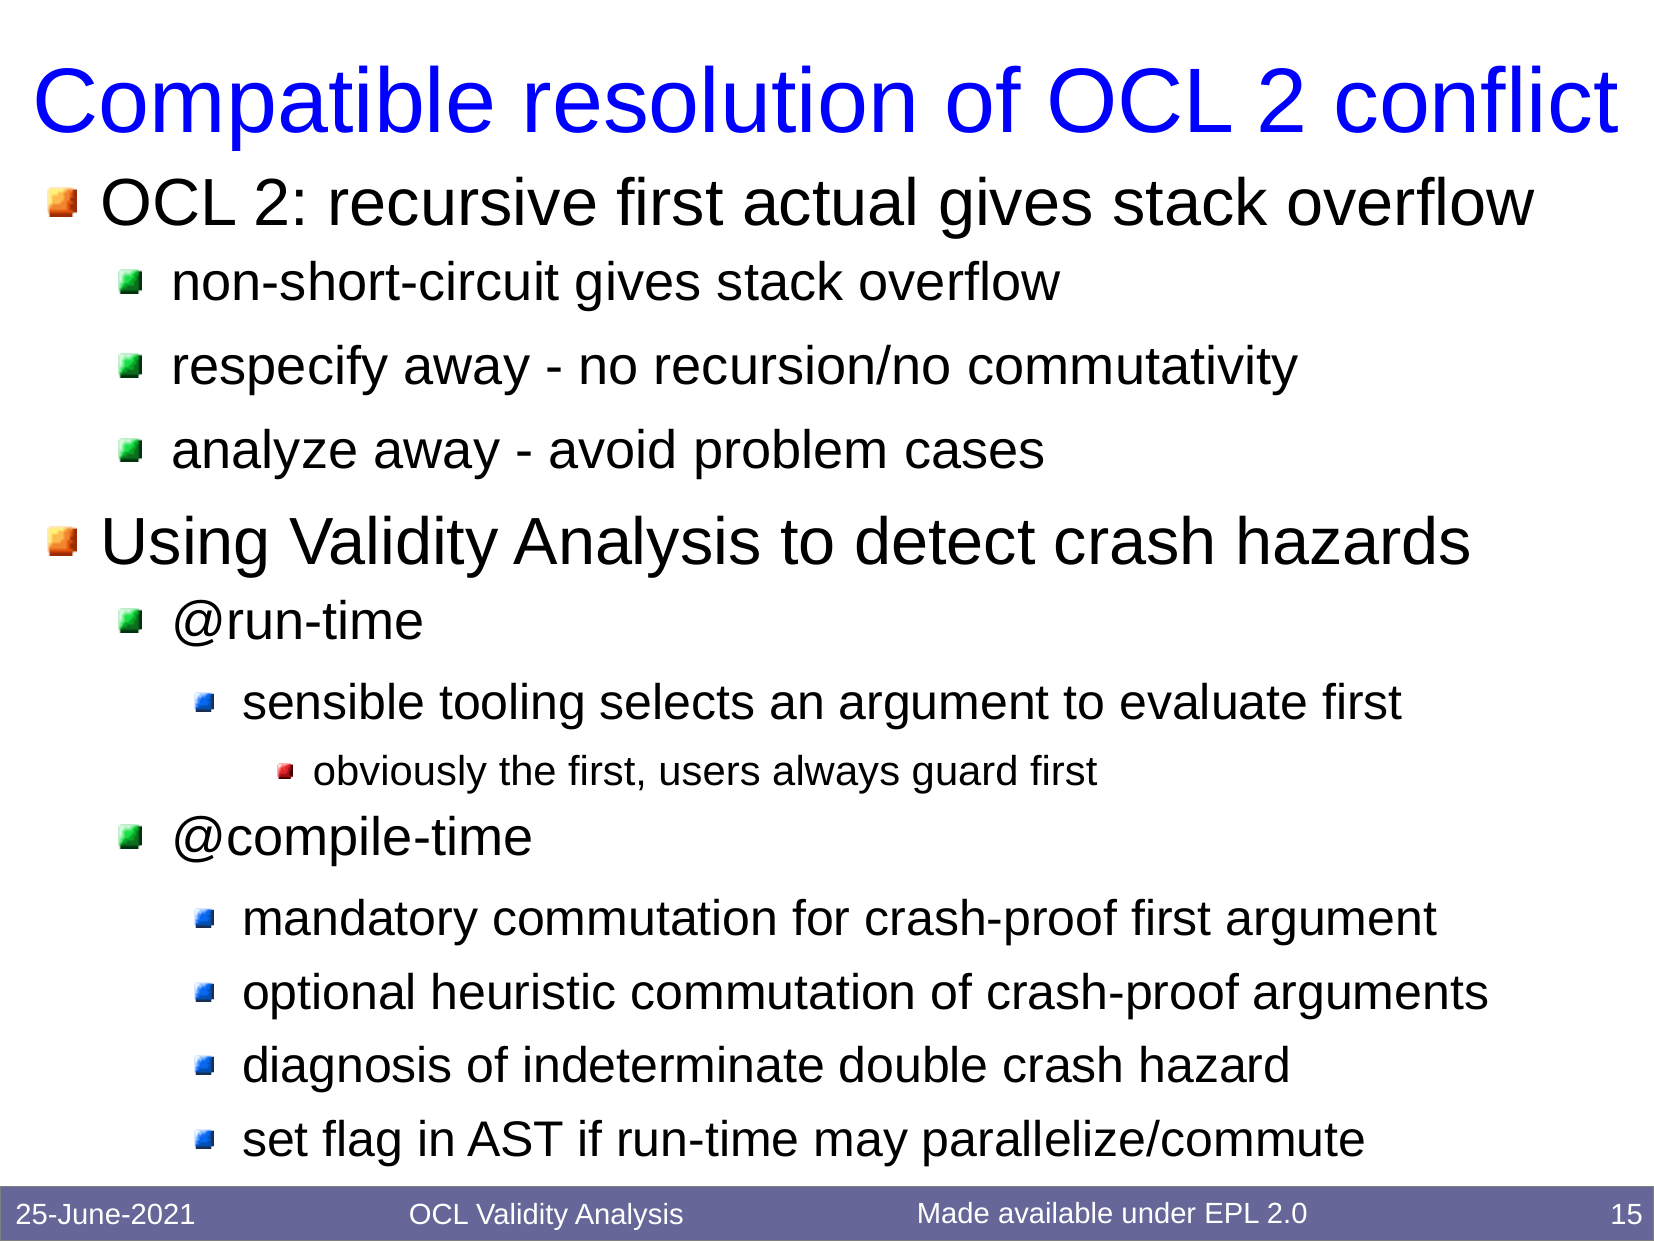

# Compatible resolution of OCL 2 conflict
OCL 2: recursive first actual gives stack overflow
non-short-circuit gives stack overflow
respecify away - no recursion/no commutativity
analyze away - avoid problem cases
Using Validity Analysis to detect crash hazards
@run-time
sensible tooling selects an argument to evaluate first
obviously the first, users always guard first
@compile-time
mandatory commutation for crash-proof first argument
optional heuristic commutation of crash-proof arguments
diagnosis of indeterminate double crash hazard
set flag in AST if run-time may parallelize/commute
25-June-2021
OCL Validity Analysis
15